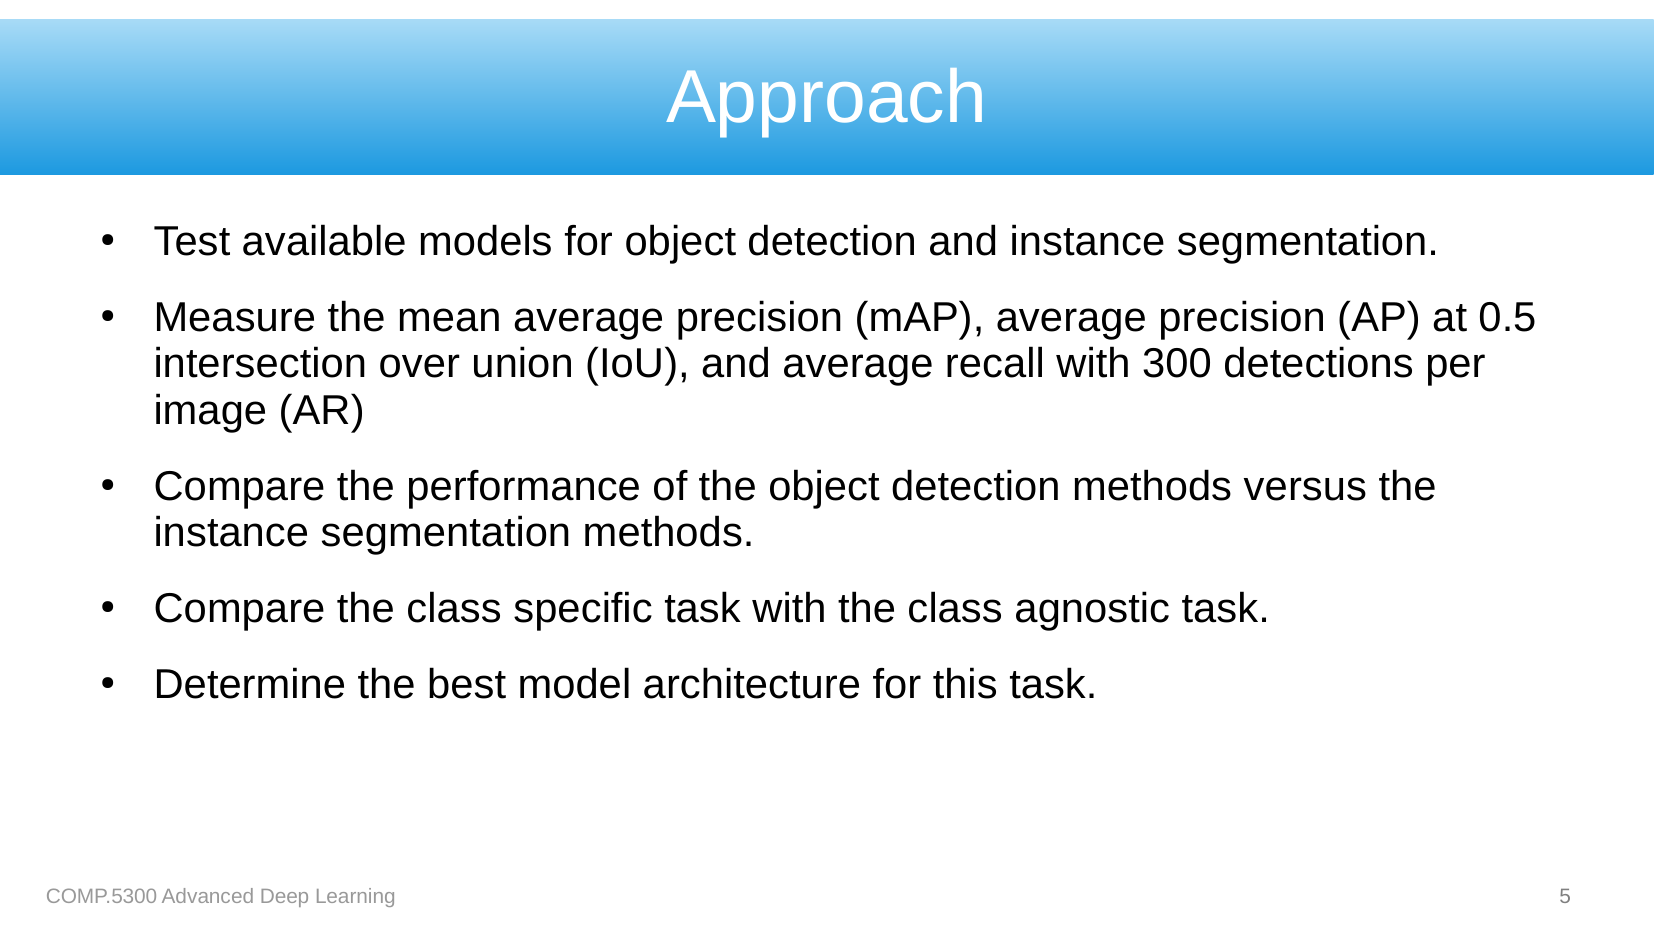

# Approach
Test available models for object detection and instance segmentation.
Measure the mean average precision (mAP), average precision (AP) at 0.5 intersection over union (IoU), and average recall with 300 detections per image (AR)
Compare the performance of the object detection methods versus the instance segmentation methods.
Compare the class specific task with the class agnostic task.
Determine the best model architecture for this task.
5